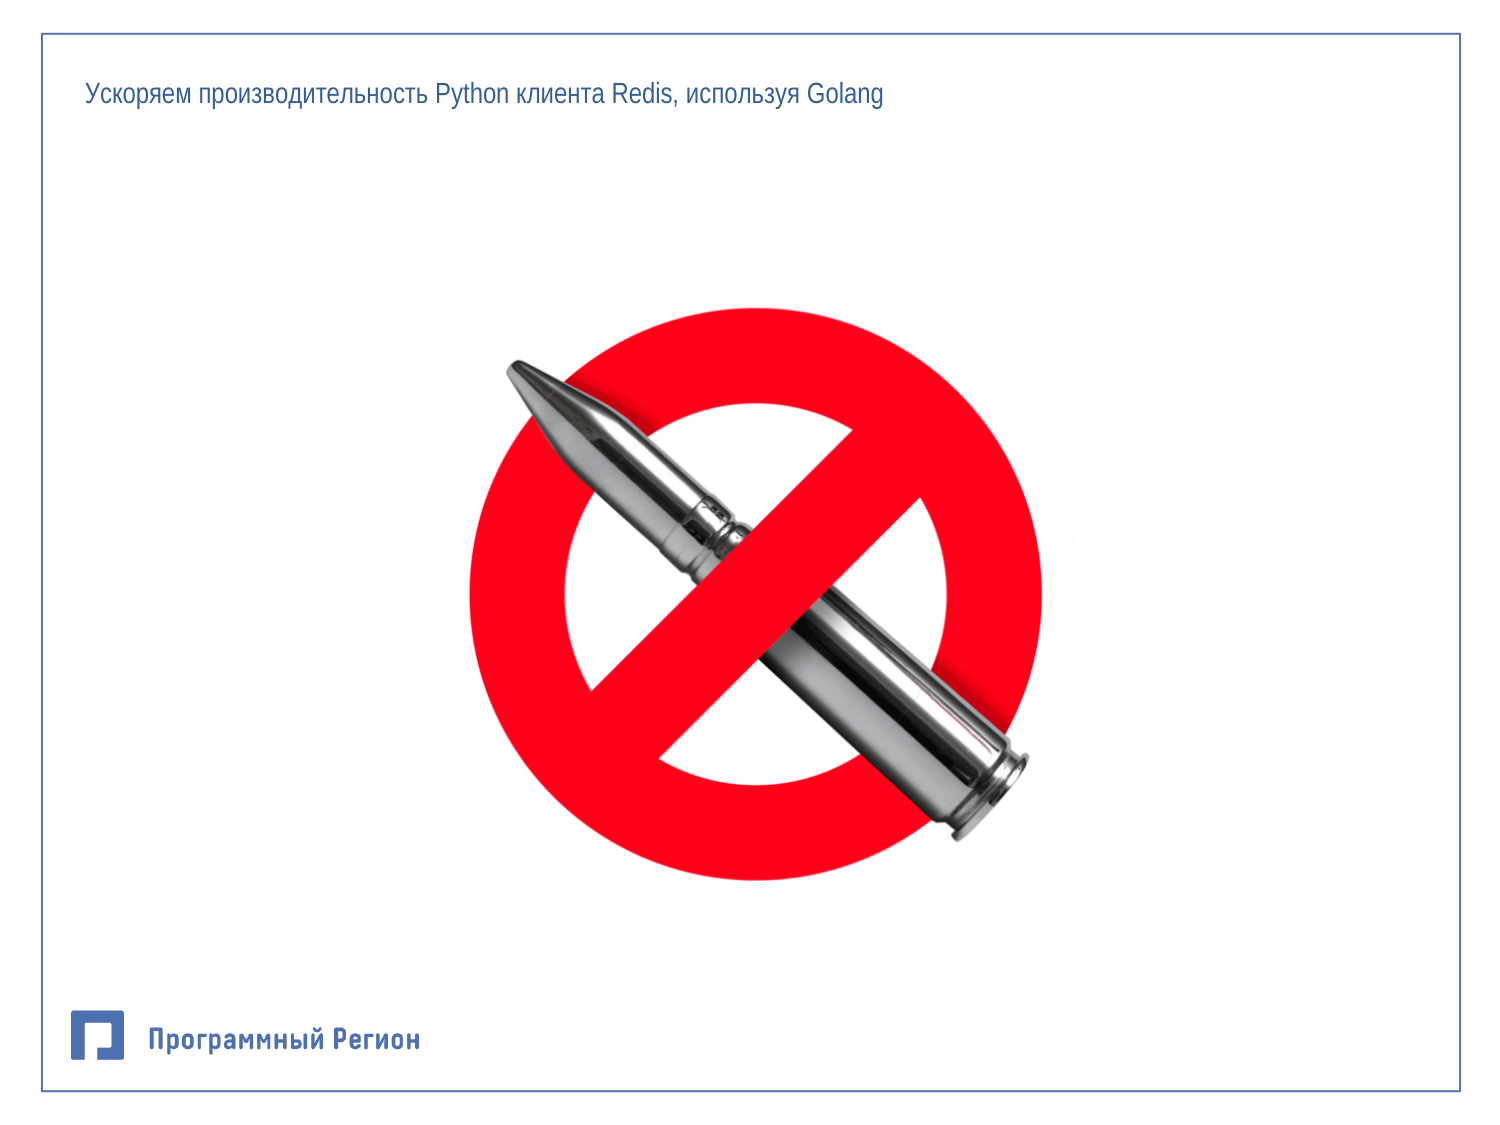

Ускоряем производительность Python клиента Redis, используя Golang